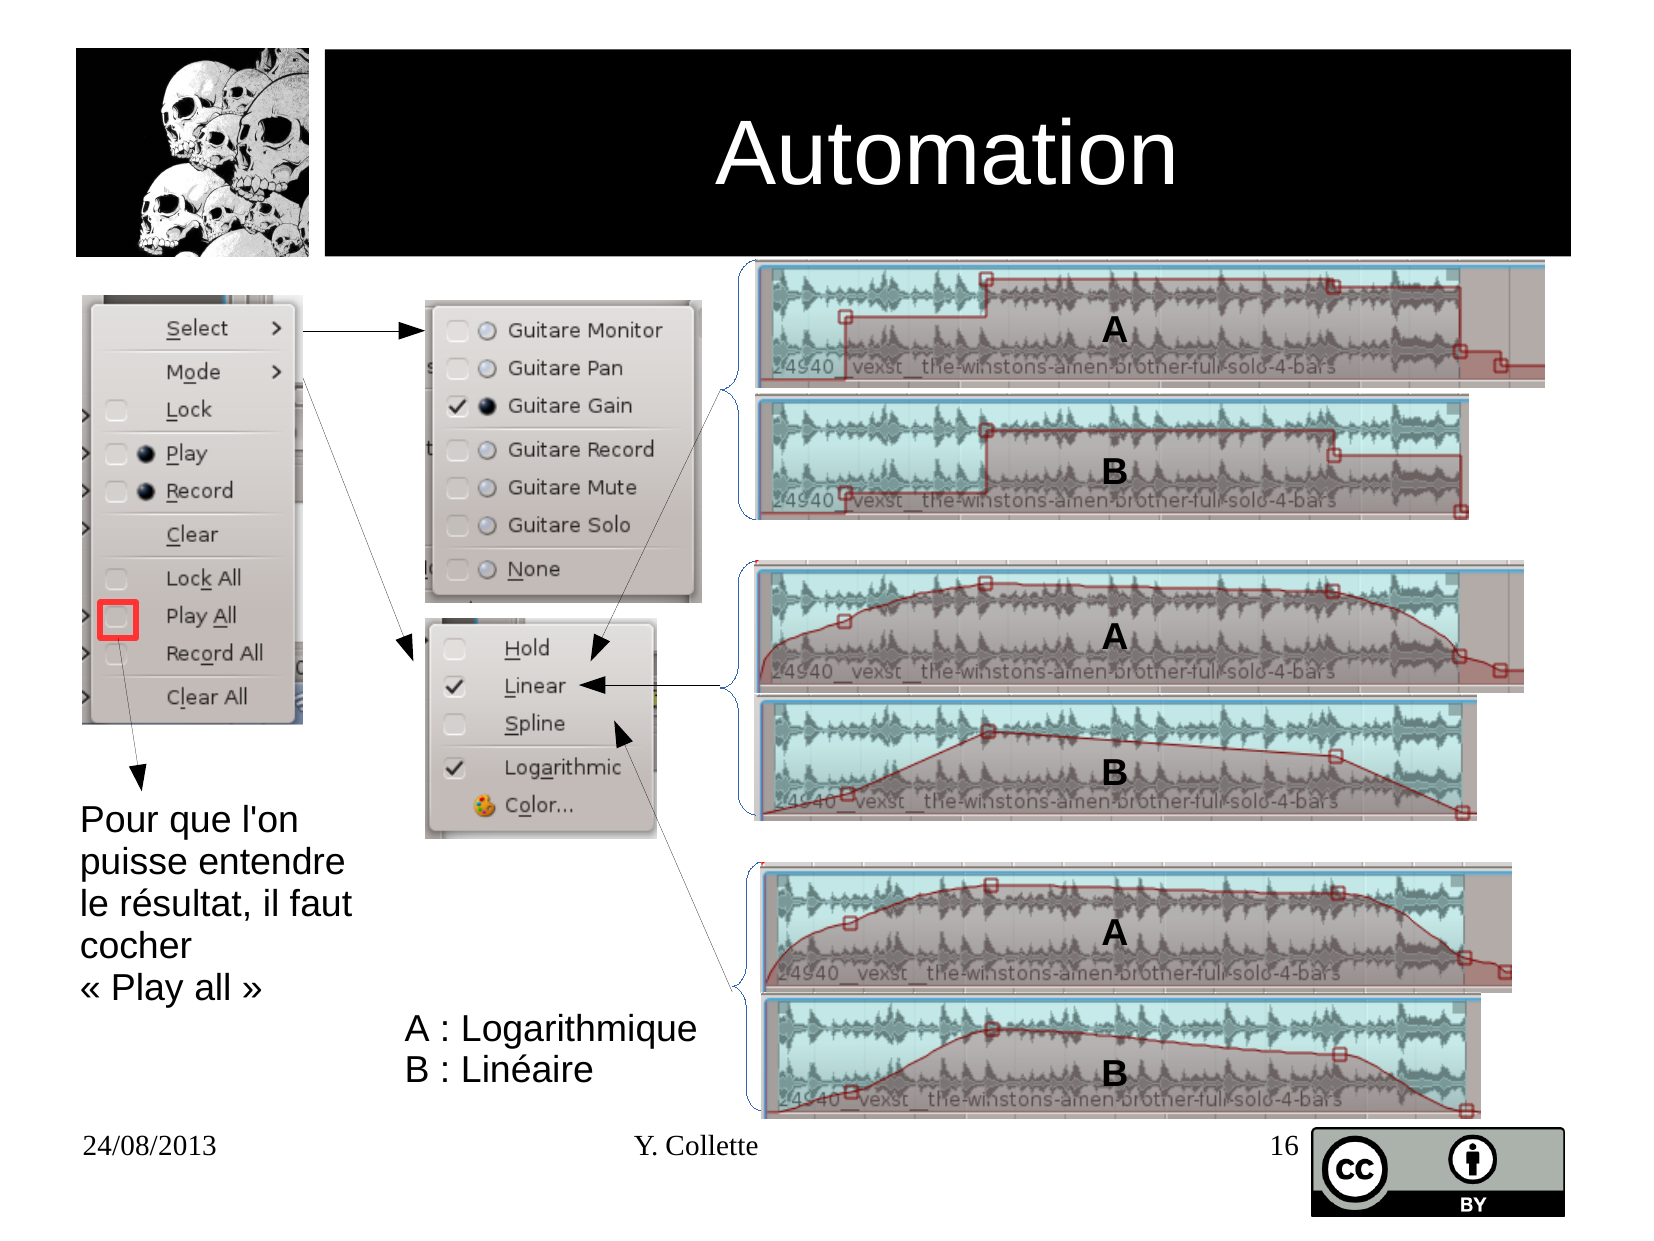

# Automation
A
B
A
B
Pour que l'on puisse entendre le résultat, il faut cocher
« Play all »
A
A : Logarithmique
B : Linéaire
B
Y. Collette
16